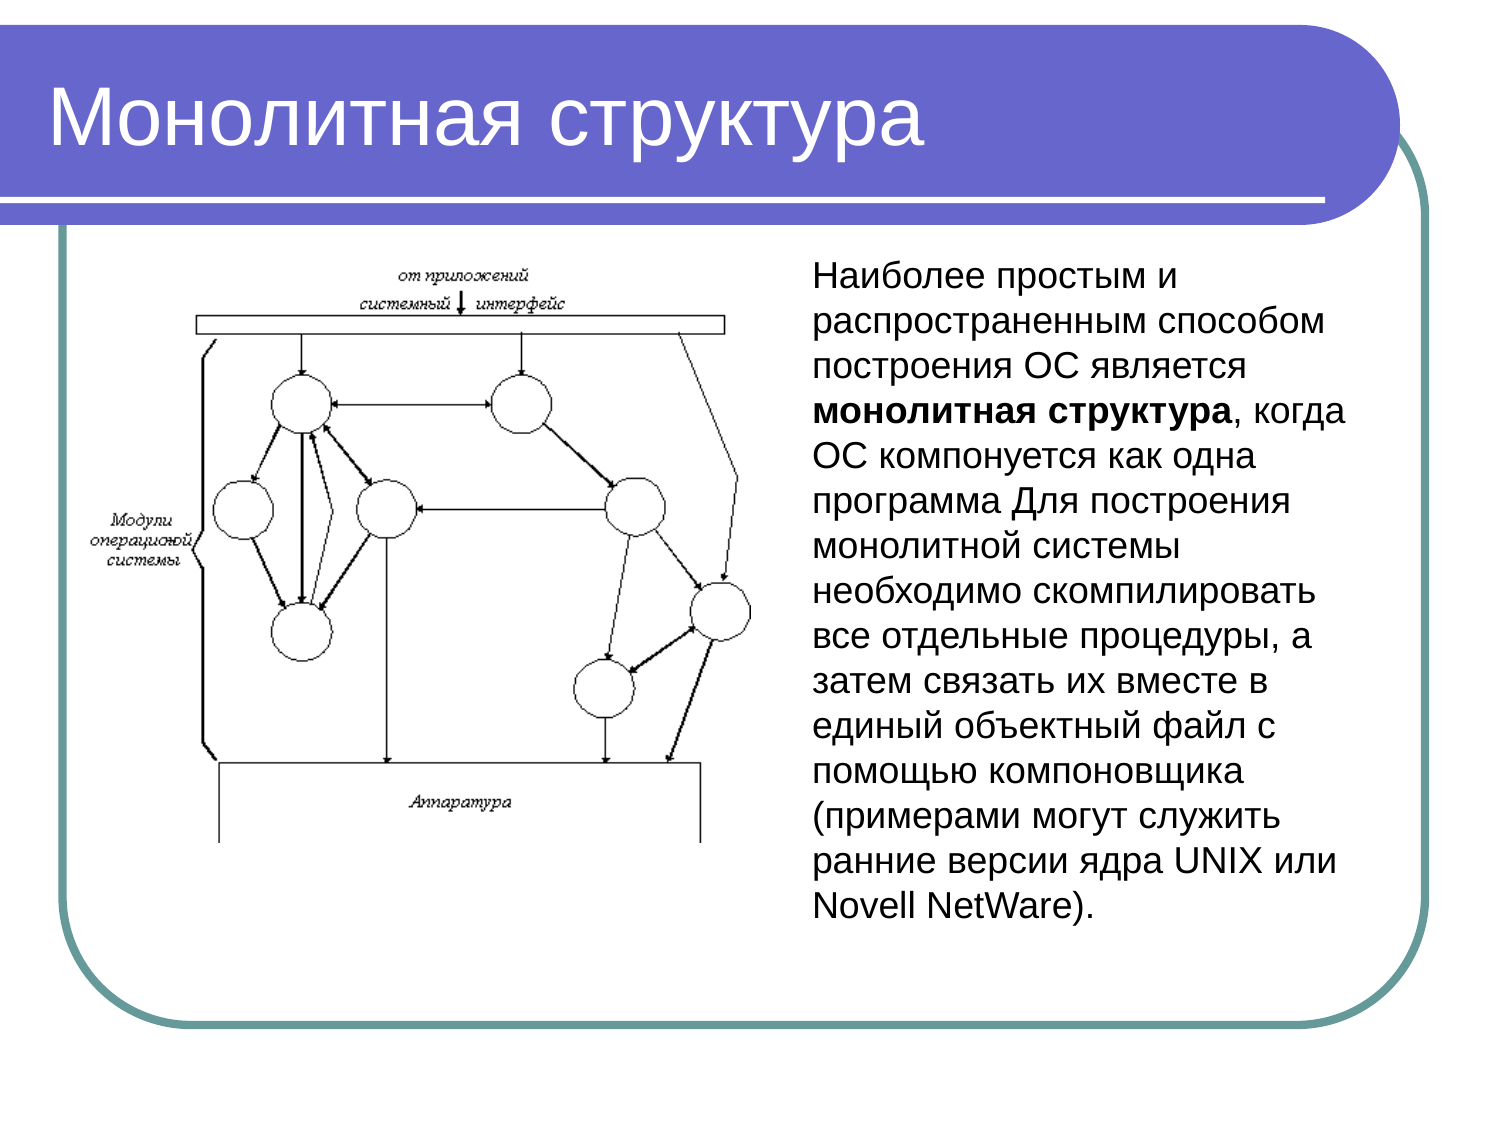

# Монолитная структура
Наиболее простым и распространенным способом построения ОС является монолитная структура, когда ОС компонуется как одна программа Для построения монолитной системы необходимо скомпилировать все отдельные процедуры, а затем связать их вместе в единый объектный файл с помощью компоновщика (примерами могут служить ранние версии ядра UNIX или Novell NetWare).